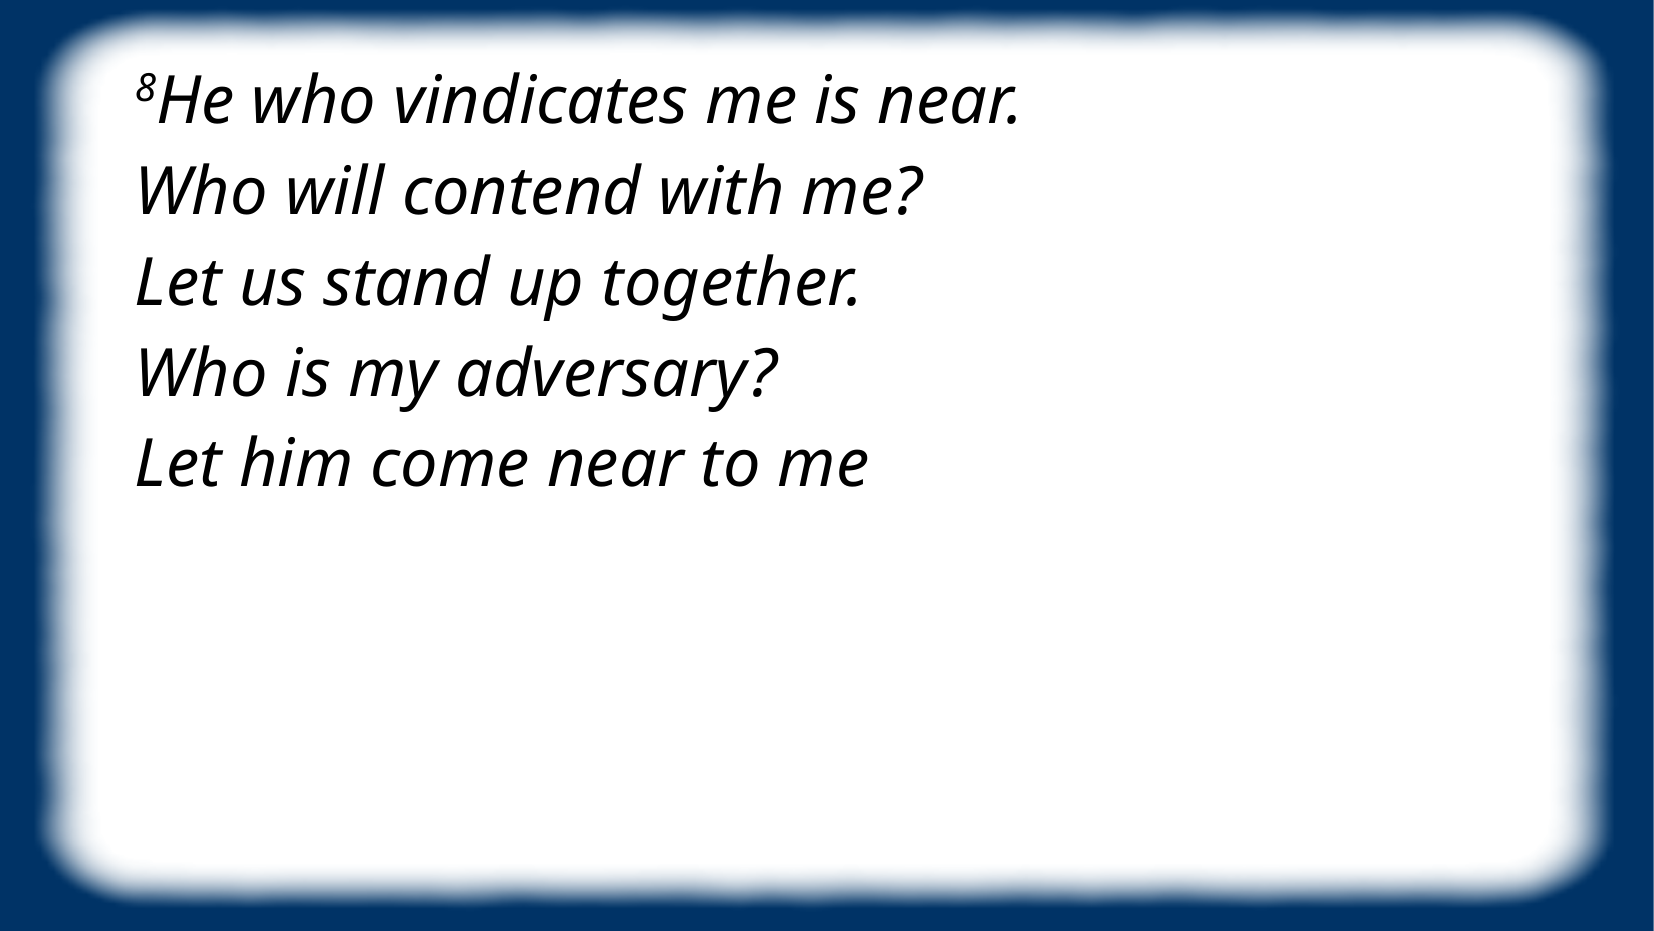

8He who vindicates me is near.
Who will contend with me?
Let us stand up together.
Who is my adversary?
Let him come near to me